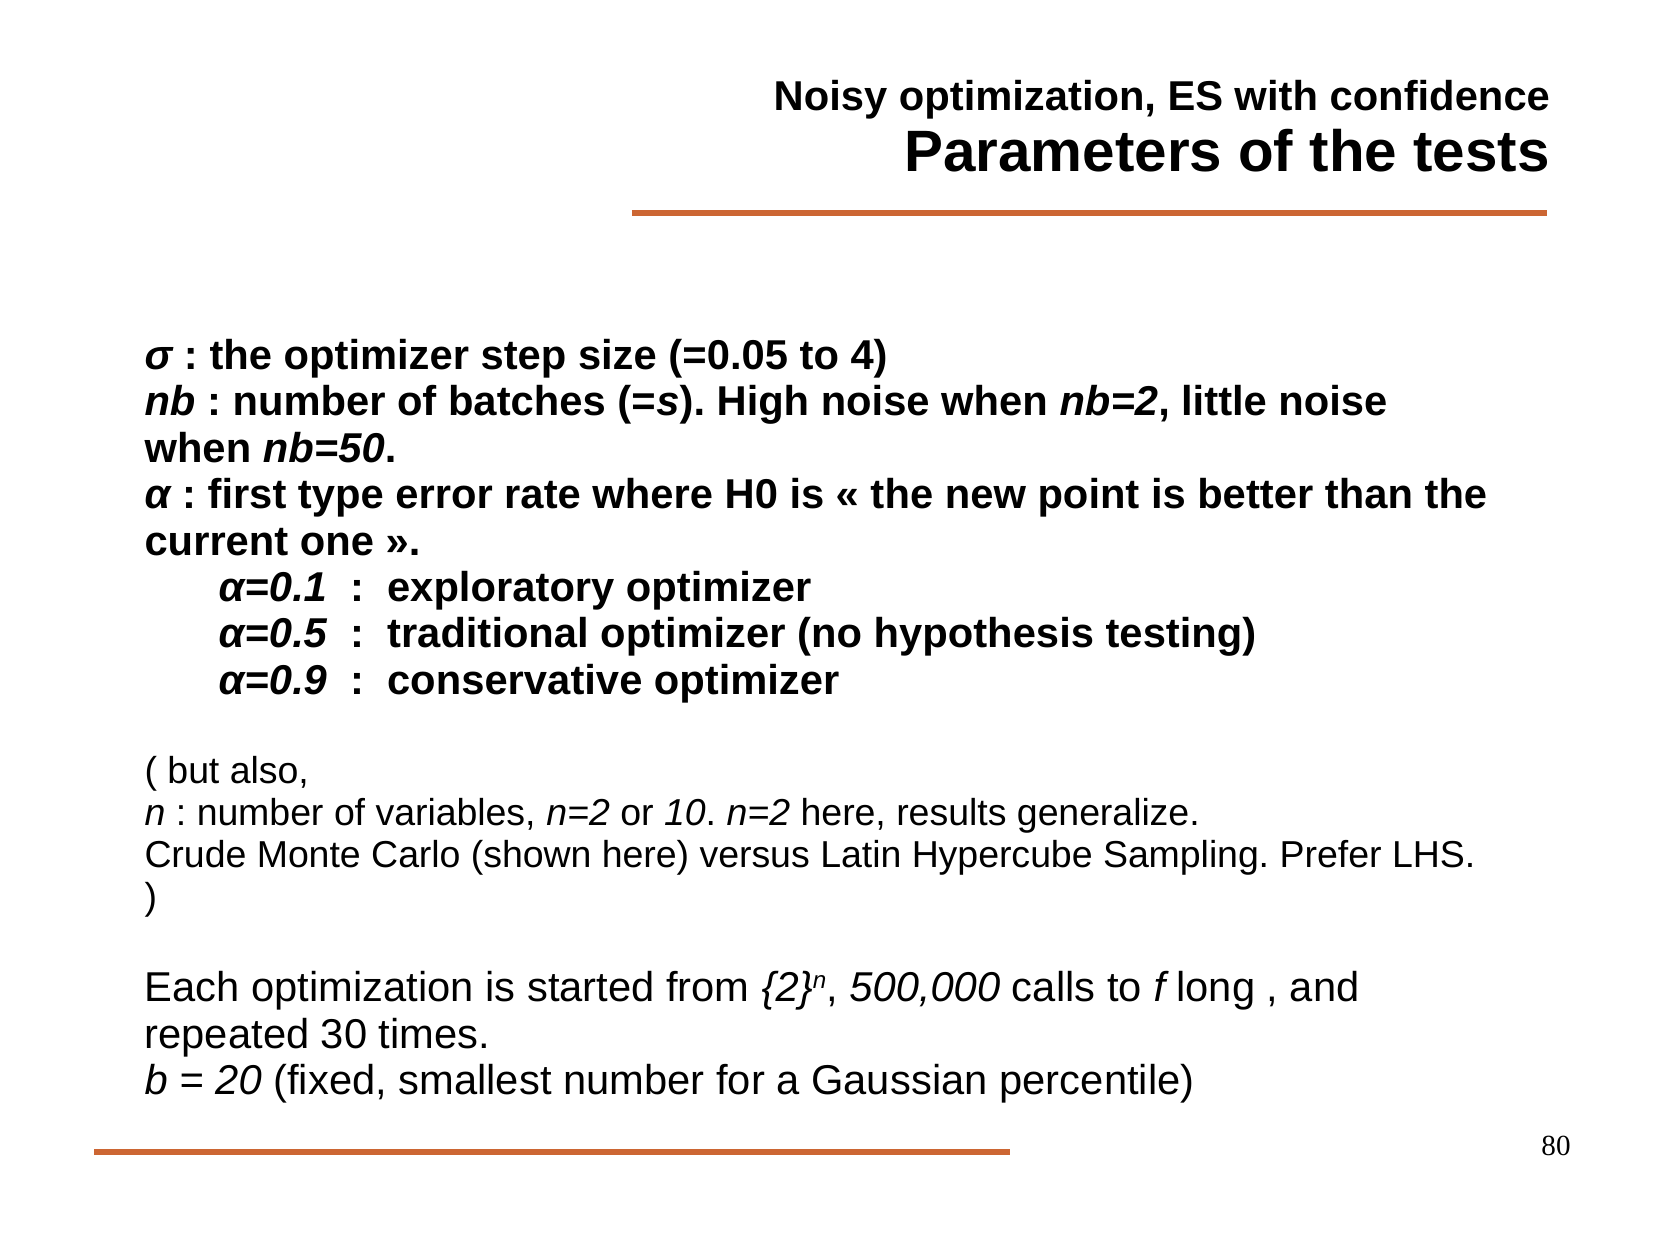

Noisy optimization, ES with confidence
Parameters of the tests
σ : the optimizer step size (=0.05 to 4)
nb : number of batches (=s). High noise when nb=2, little noise when nb=50.
α : first type error rate where H0 is « the new point is better than the current one ».
	α=0.1 : exploratory optimizer
	α=0.5 : traditional optimizer (no hypothesis testing)
	α=0.9 : conservative optimizer
( but also,
n : number of variables, n=2 or 10. n=2 here, results generalize.
Crude Monte Carlo (shown here) versus Latin Hypercube Sampling. Prefer LHS. )
Each optimization is started from {2}n, 500,000 calls to f long , and repeated 30 times.
b = 20 (fixed, smallest number for a Gaussian percentile)
80